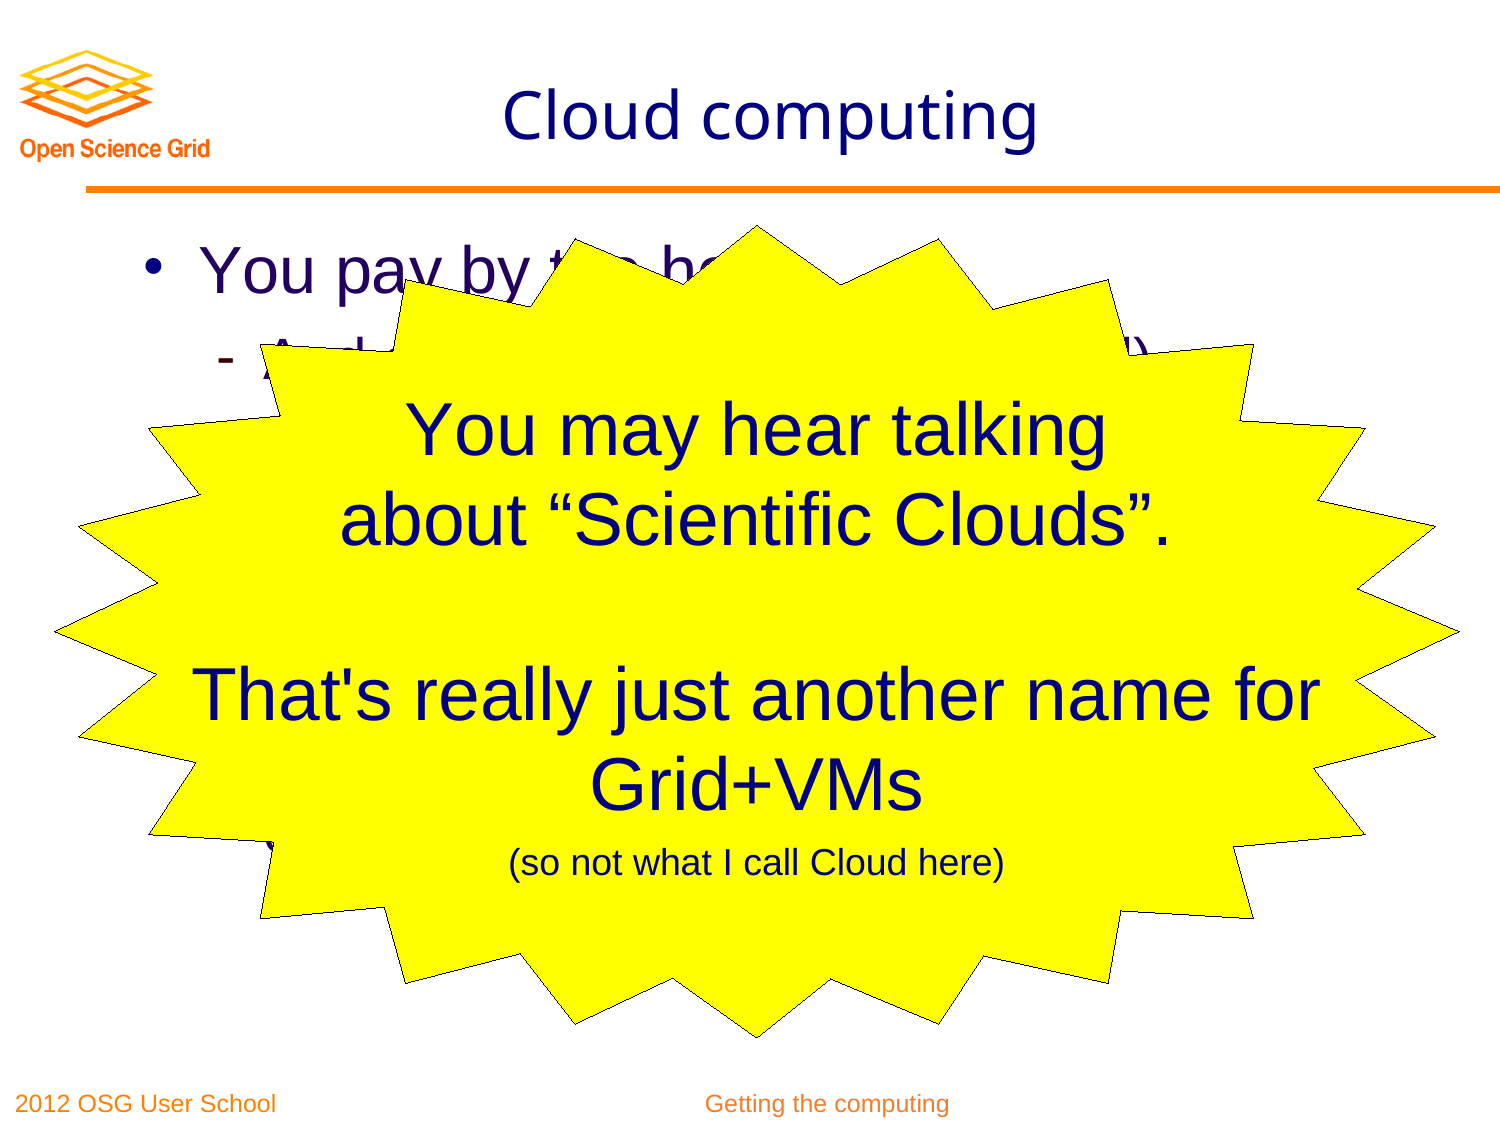

# Cloud computing
You pay by the hour
And are given a dedicated (virtual) machine all for yourself
Most famous is Amazon EC2
(but not the only one)
There are also companies that will create a HTC system on top of them
e.g. Cycle Computing's CycleCloud
You may hear talking
about “Scientific Clouds”.
That's really just another name for
Grid+VMs
(so not what I call Cloud here)